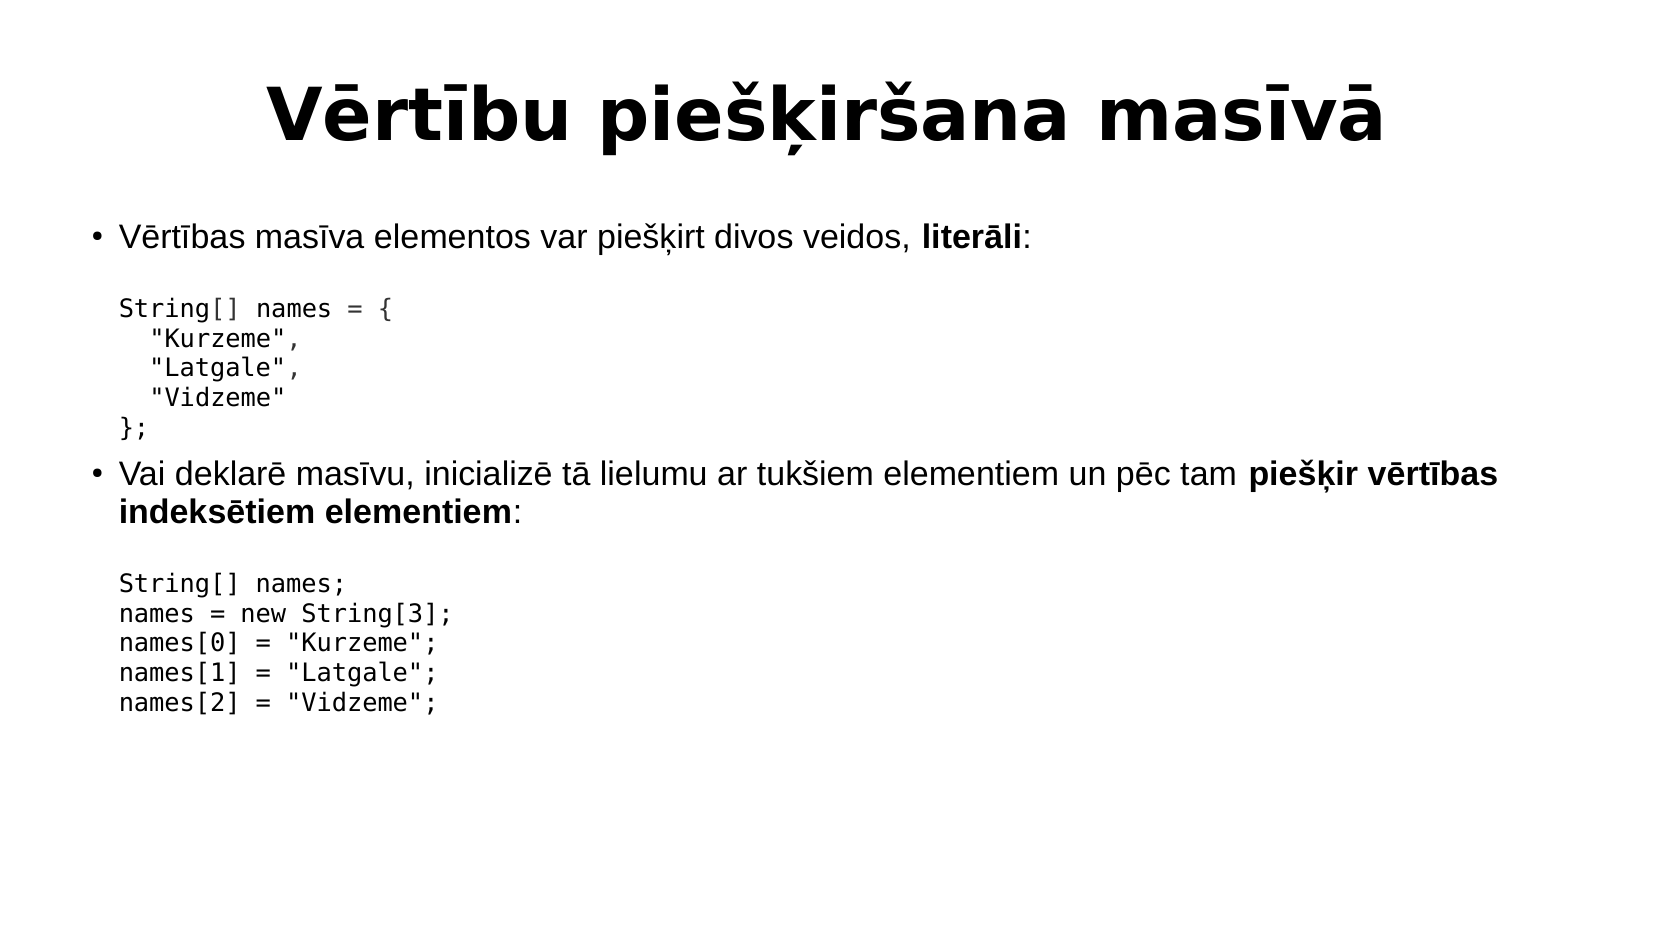

# Vērtību piešķiršana masīvā
Vērtības masīva elementos var piešķirt divos veidos, literāli:
String[] names = {
 "Kurzeme",
 "Latgale",
 "Vidzeme"
};
Vai deklarē masīvu, inicializē tā lielumu ar tukšiem elementiem un pēc tam piešķir vērtības indeksētiem elementiem:
String[] names;
names = new String[3];
names[0] = "Kurzeme";
names[1] = "Latgale";
names[2] = "Vidzeme";